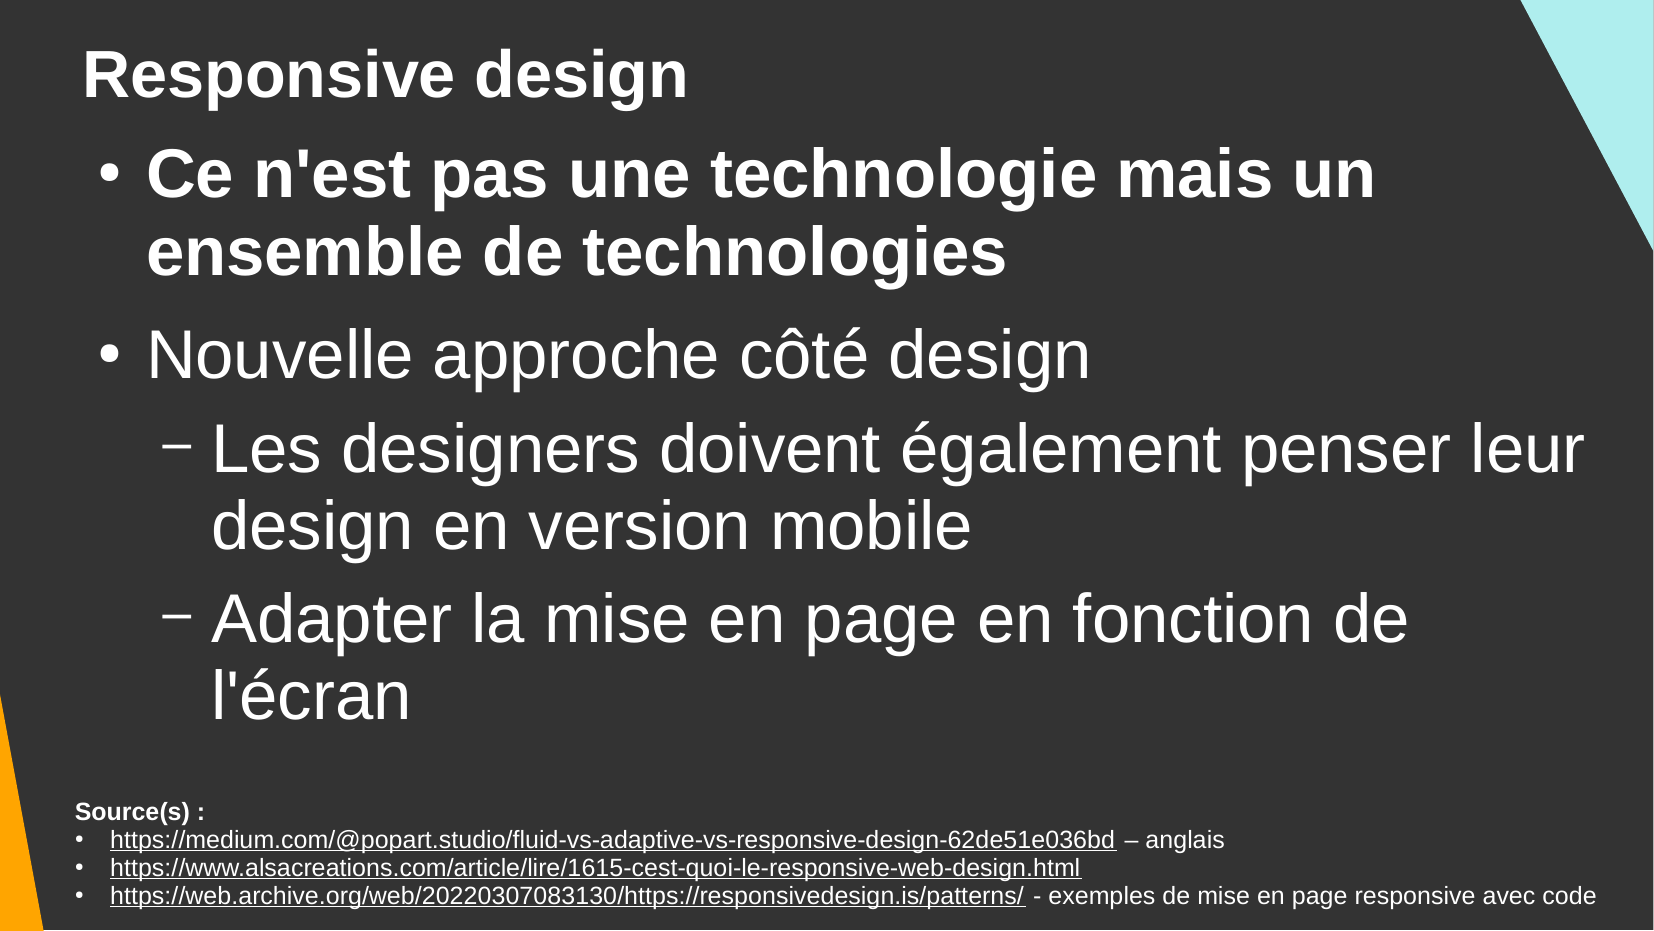

# Responsive design
Ce n'est pas une technologie mais un ensemble de technologies
Nouvelle approche côté design
Les designers doivent également penser leur design en version mobile
Adapter la mise en page en fonction de l'écran
Source(s) :
https://medium.com/@popart.studio/fluid-vs-adaptive-vs-responsive-design-62de51e036bd – anglais
https://www.alsacreations.com/article/lire/1615-cest-quoi-le-responsive-web-design.html
https://web.archive.org/web/20220307083130/https://responsivedesign.is/patterns/ - exemples de mise en page responsive avec code